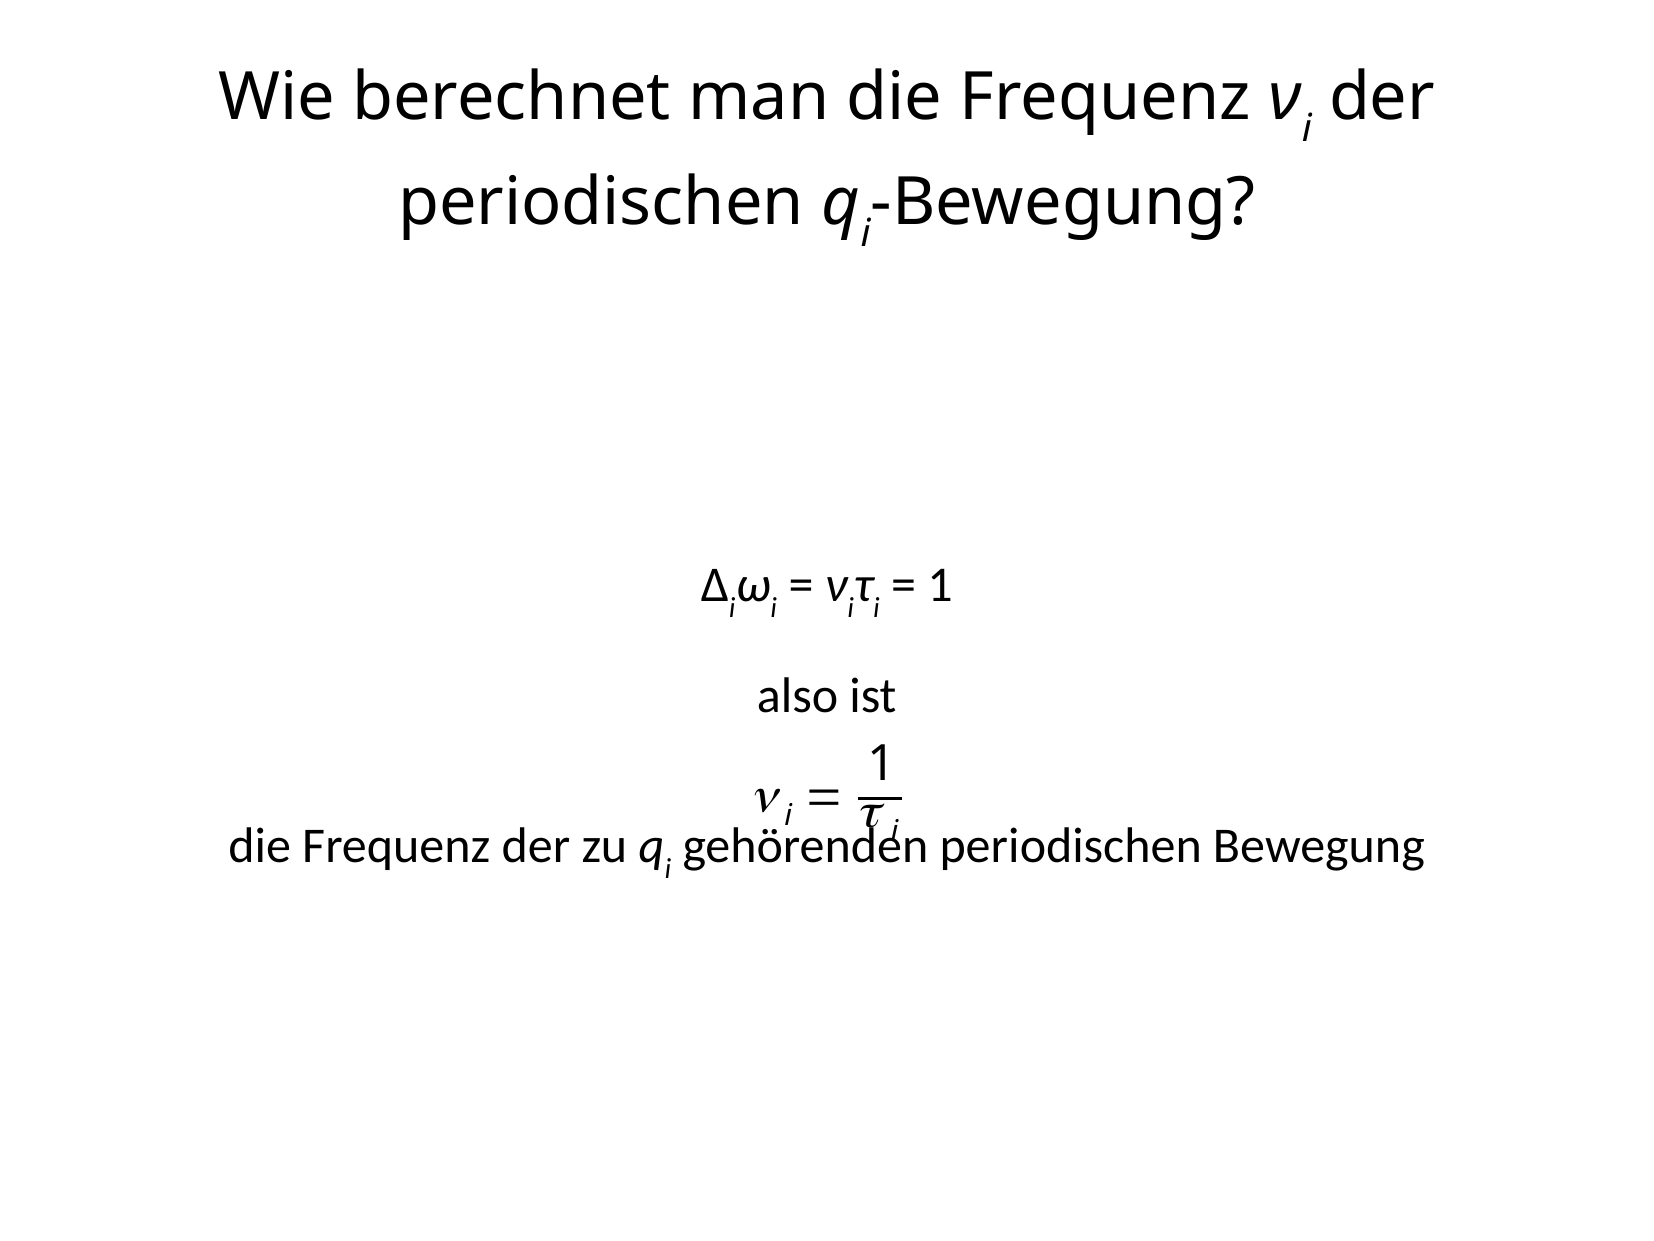

# Wie berechnet man die Frequenz νi der periodischen qi-Bewegung?
Δiωi = νiτi = 1
also ist
die Frequenz der zu qi gehörenden periodischen Bewegung